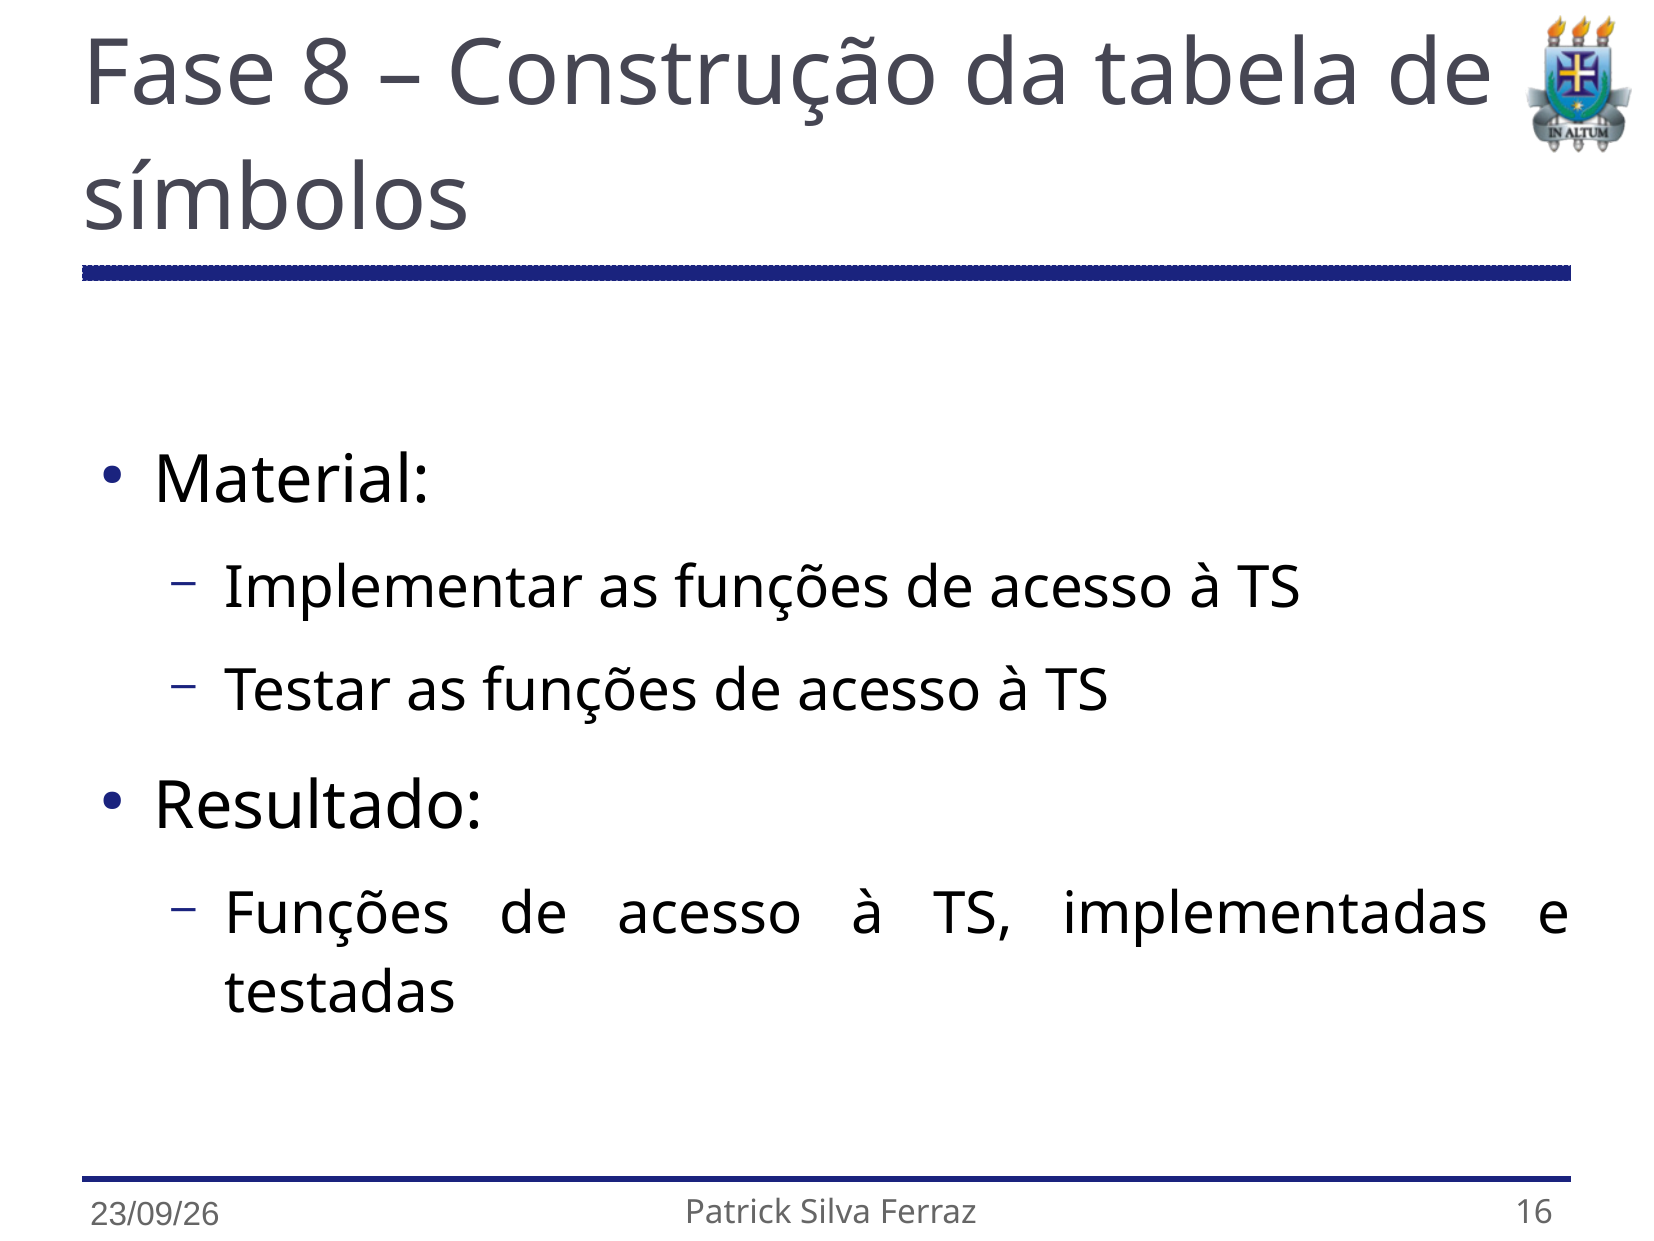

# Fase 8 – Construção da tabela de símbolos
Material:
Implementar as funções de acesso à TS
Testar as funções de acesso à TS
Resultado:
Funções de acesso à TS, implementadas e testadas